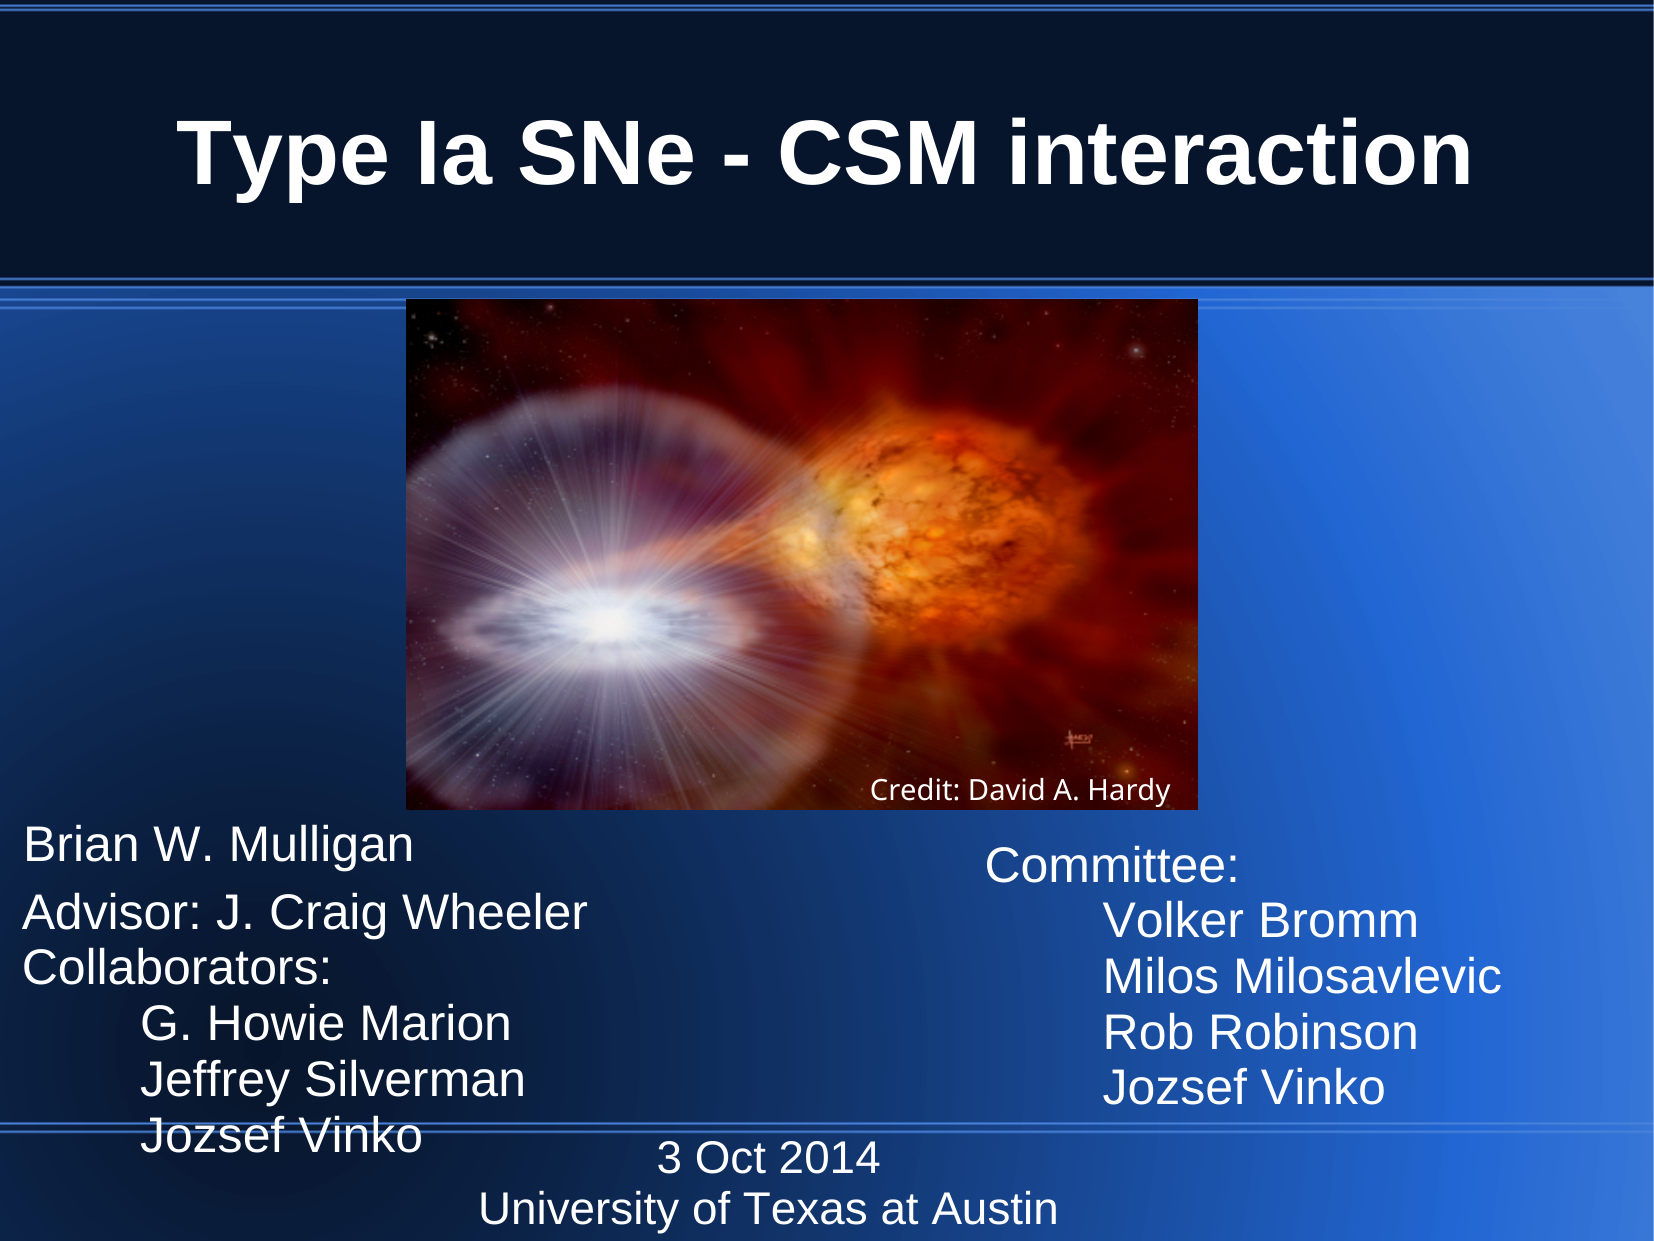

# Type Ia SNe - CSM interaction
Credit: David A. Hardy
Brian W. Mulligan
Committee:
	Volker Bromm
	Milos Milosavlevic
	Rob Robinson
	Jozsef Vinko
Advisor: J. Craig Wheeler
Collaborators:
	G. Howie Marion
	Jeffrey Silverman
	Jozsef Vinko
3 Oct 2014
University of Texas at Austin